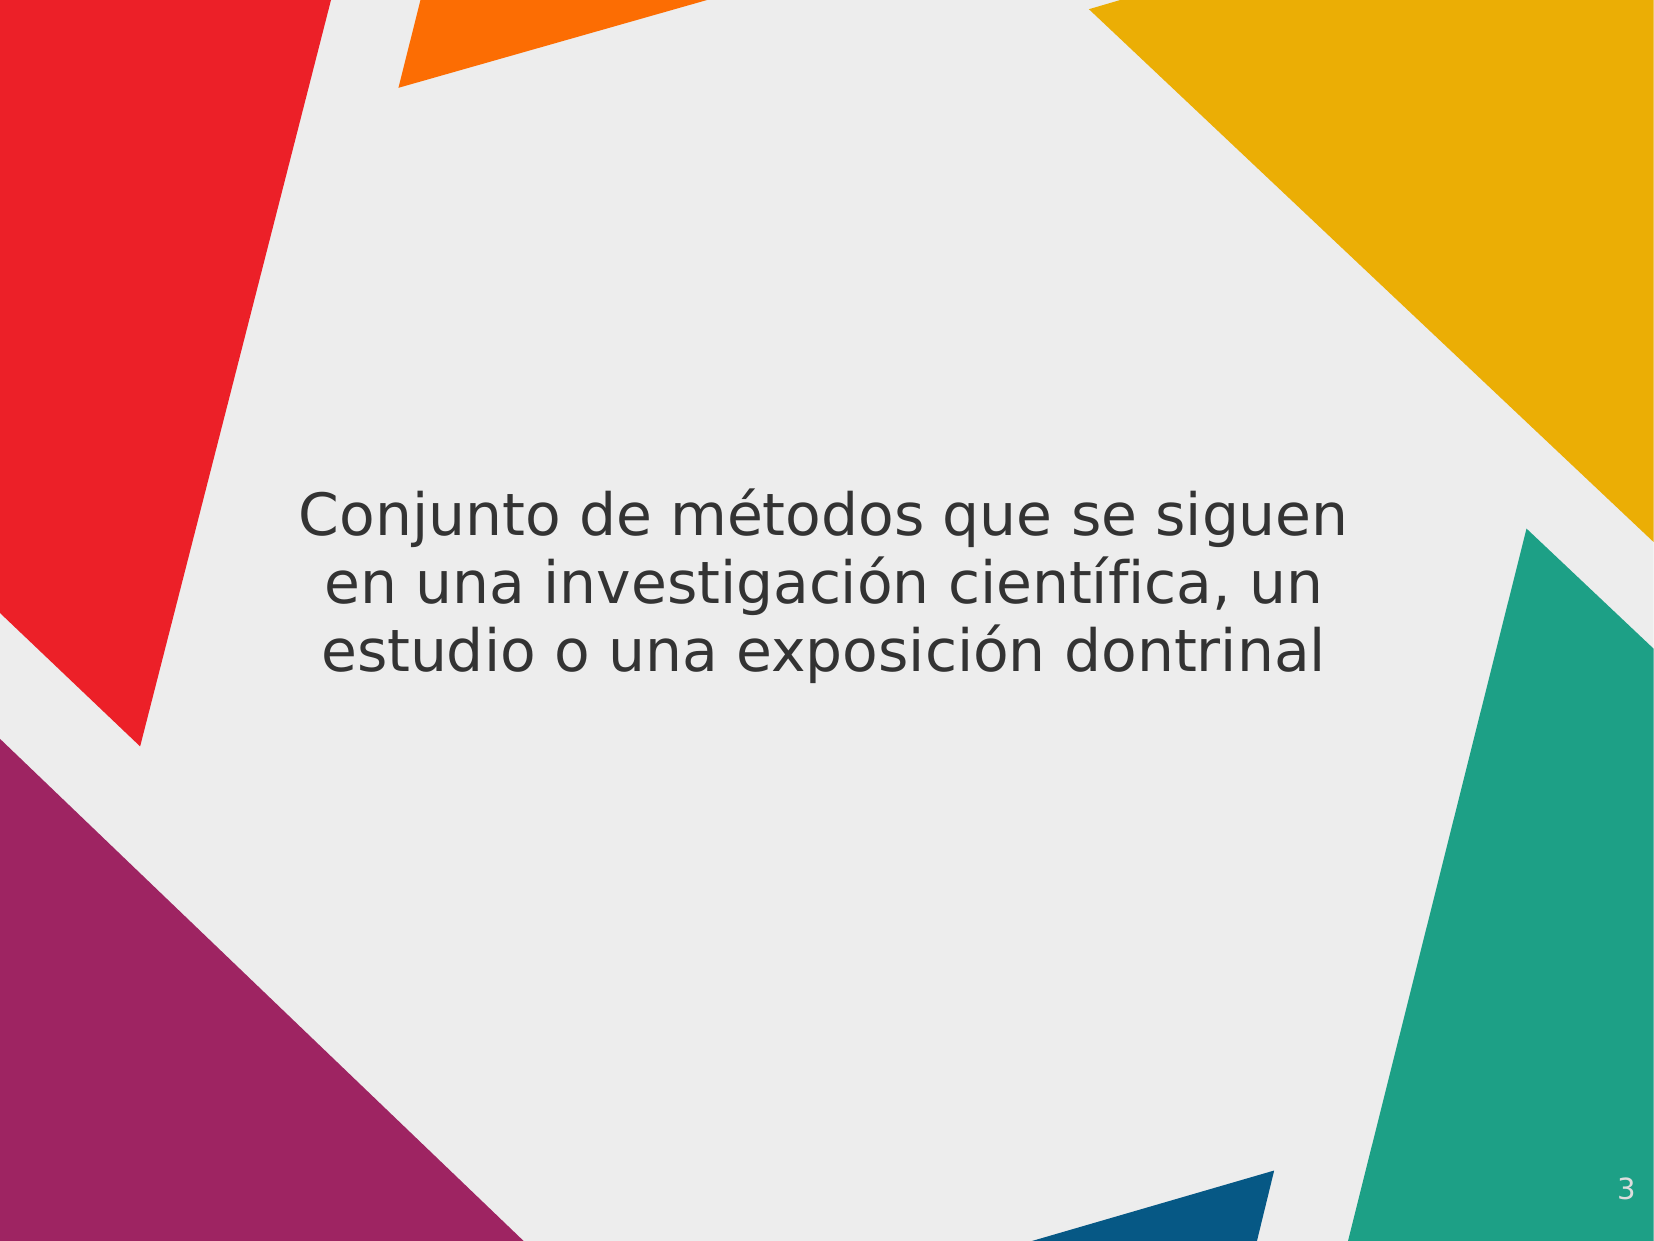

# Conjunto de métodos que se siguen en una investigación científica, un estudio o una exposición dontrinal
3